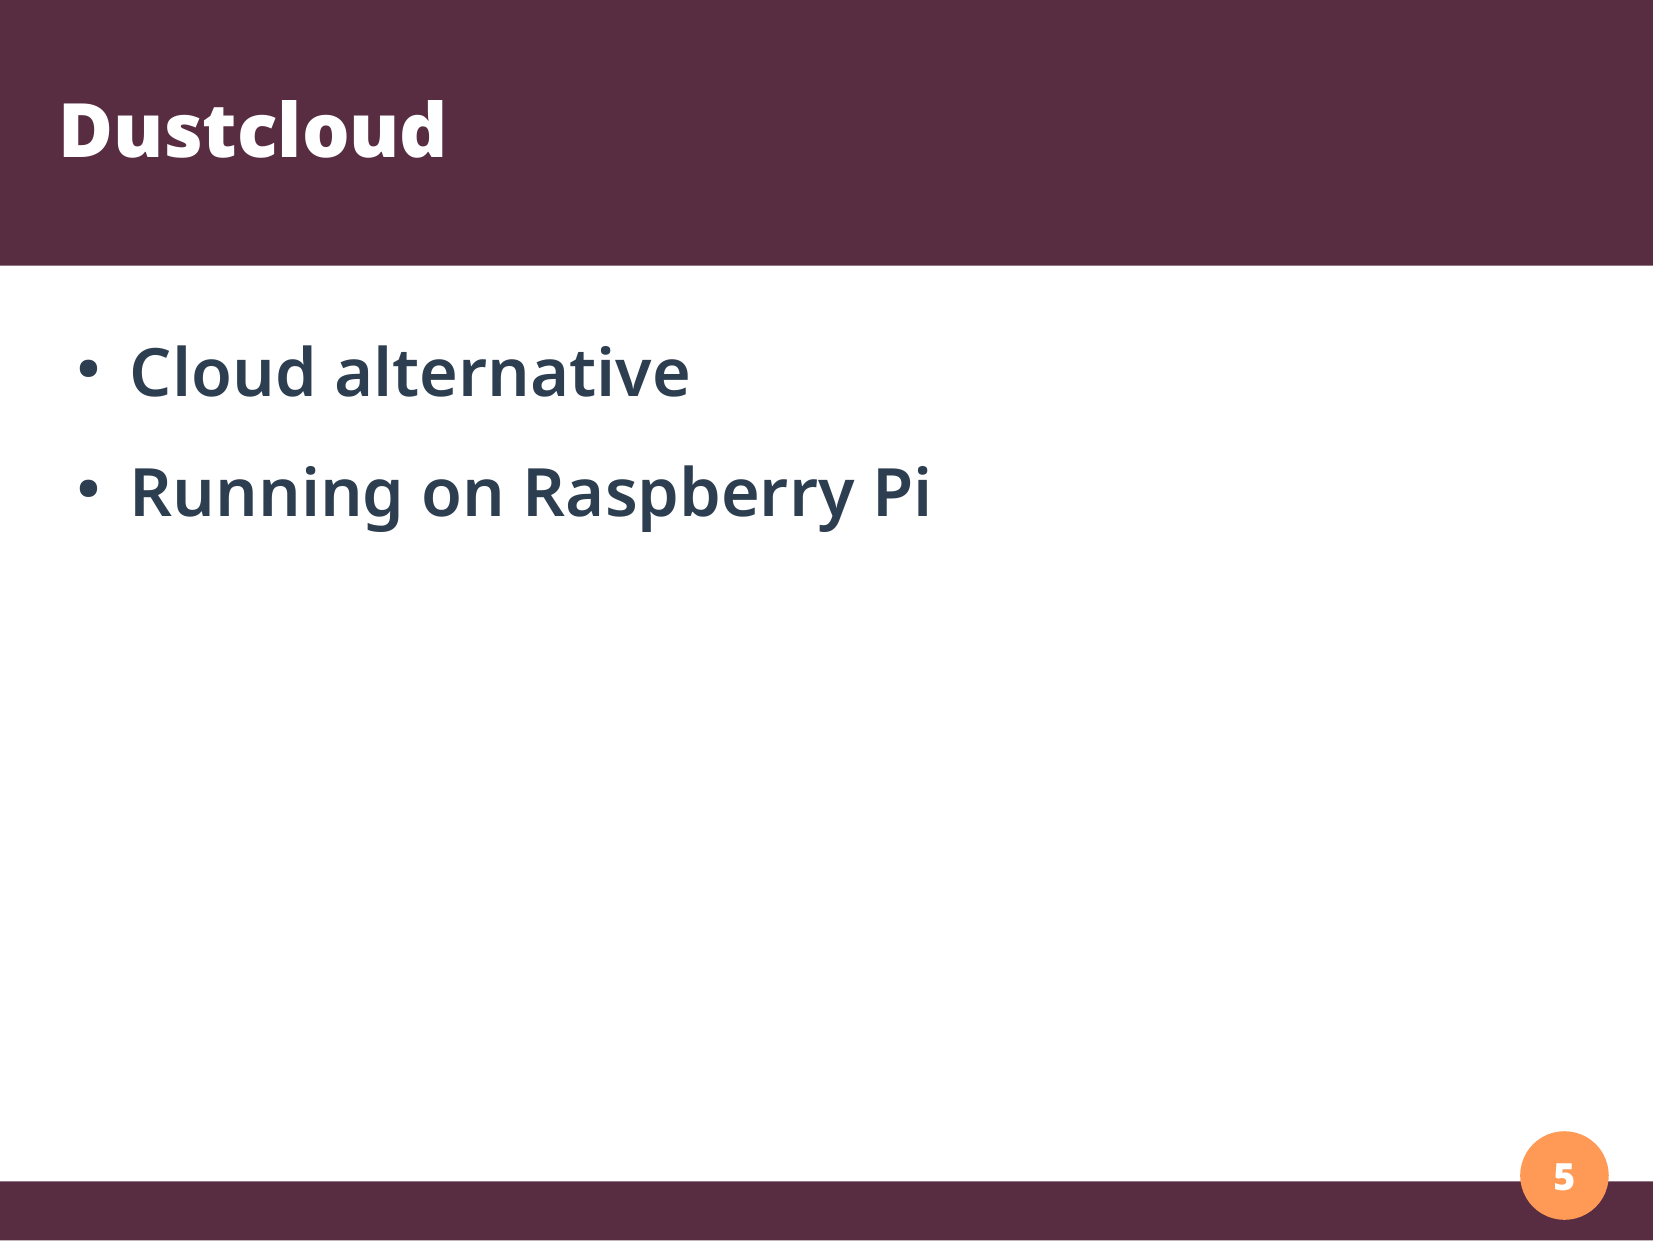

# Dustcloud
Cloud alternative
Running on Raspberry Pi
5